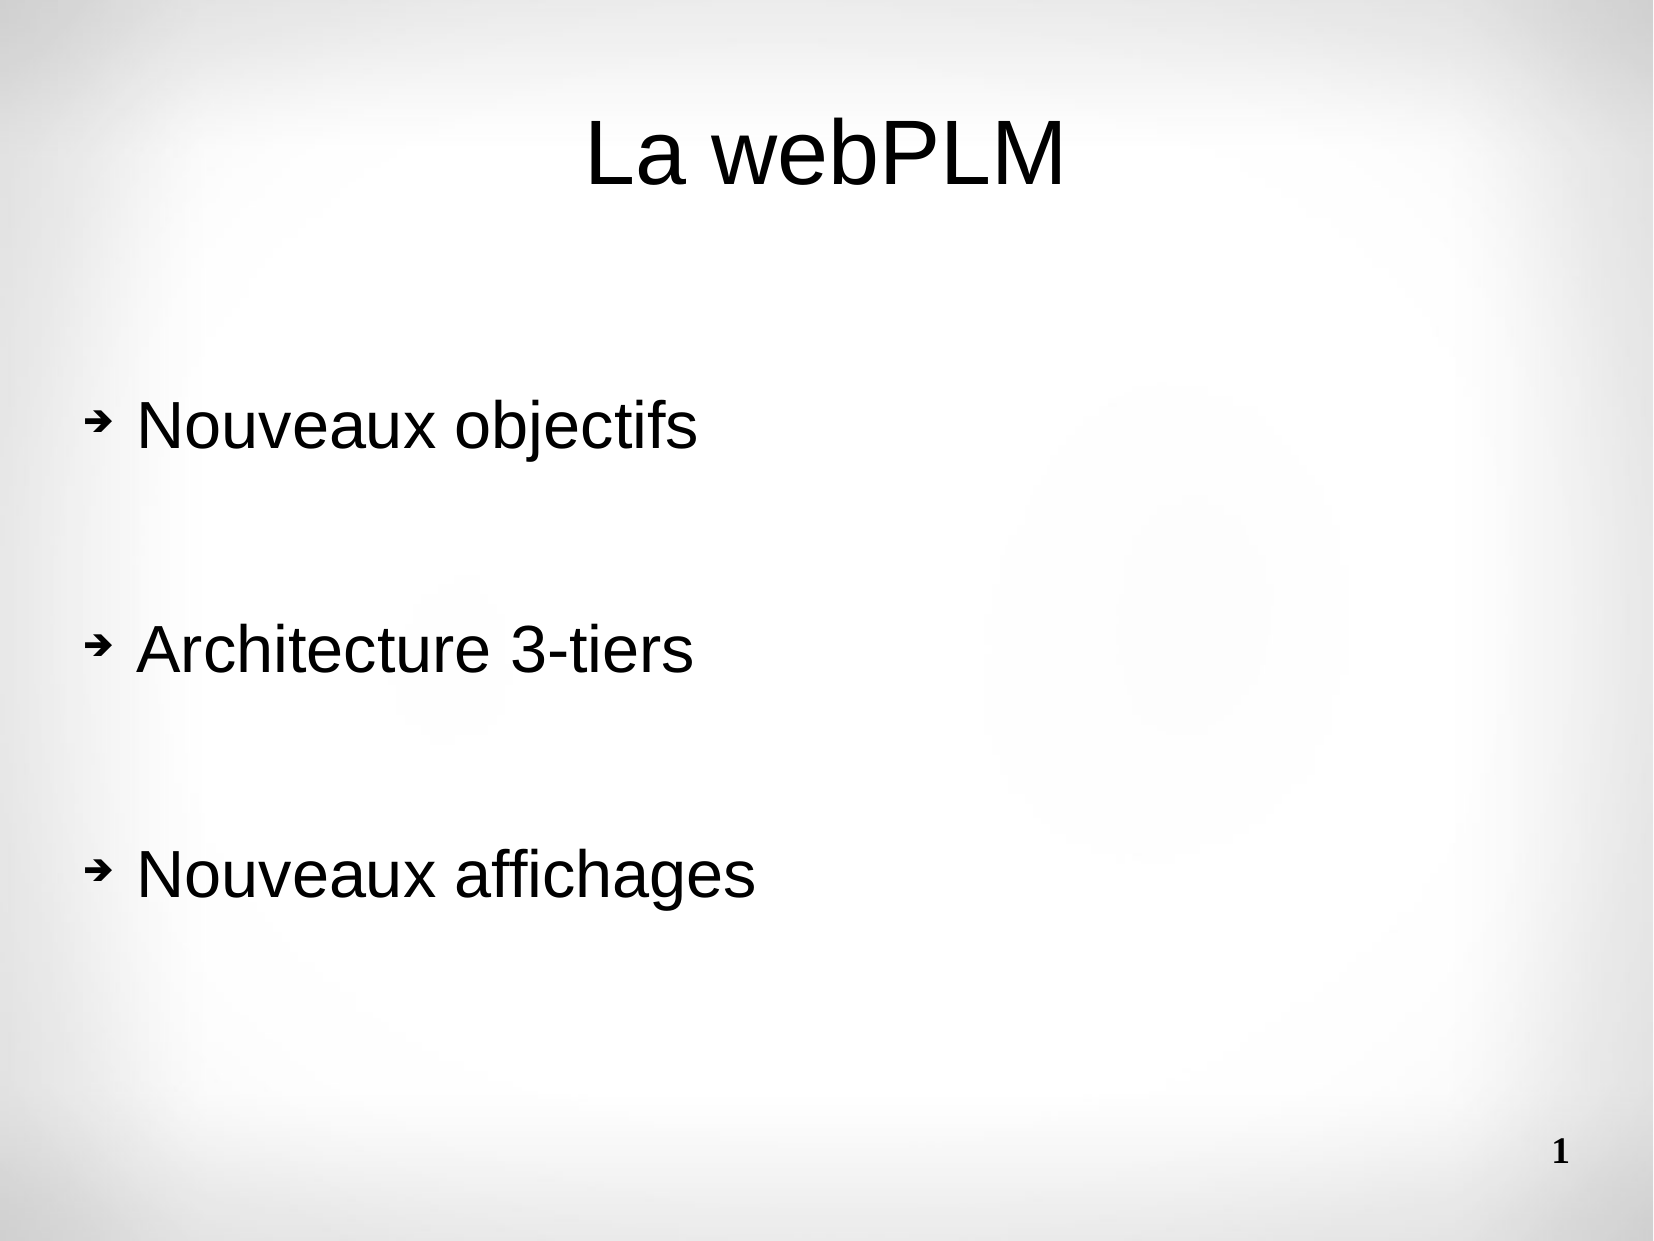

# La webPLM
 Nouveaux objectifs
 Architecture 3-tiers
 Nouveaux affichages
1